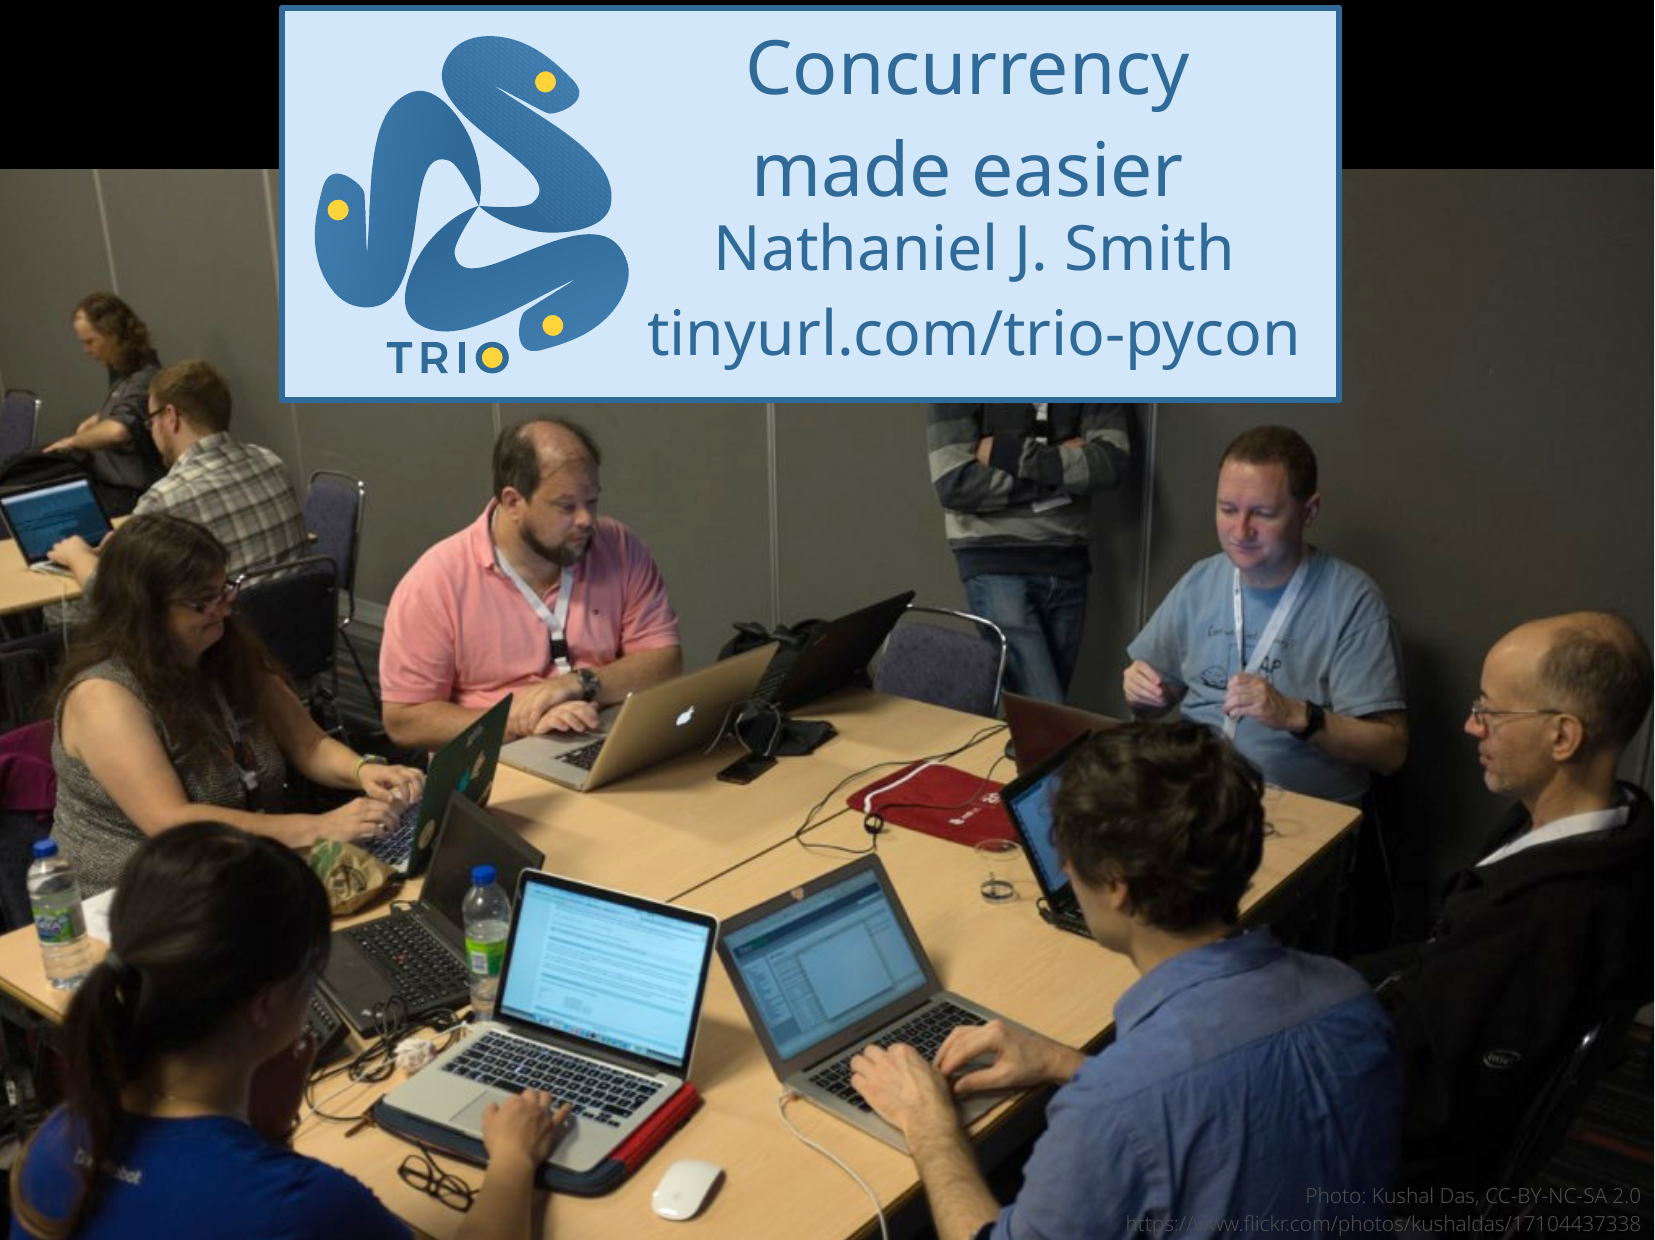

# Concurrency made easier
Nathaniel J. Smith
tinyurl.com/trio-pycon
Photo: Kushal Das, CC-BY-NC-SA 2.0 https://www.flickr.com/photos/kushaldas/17104437338